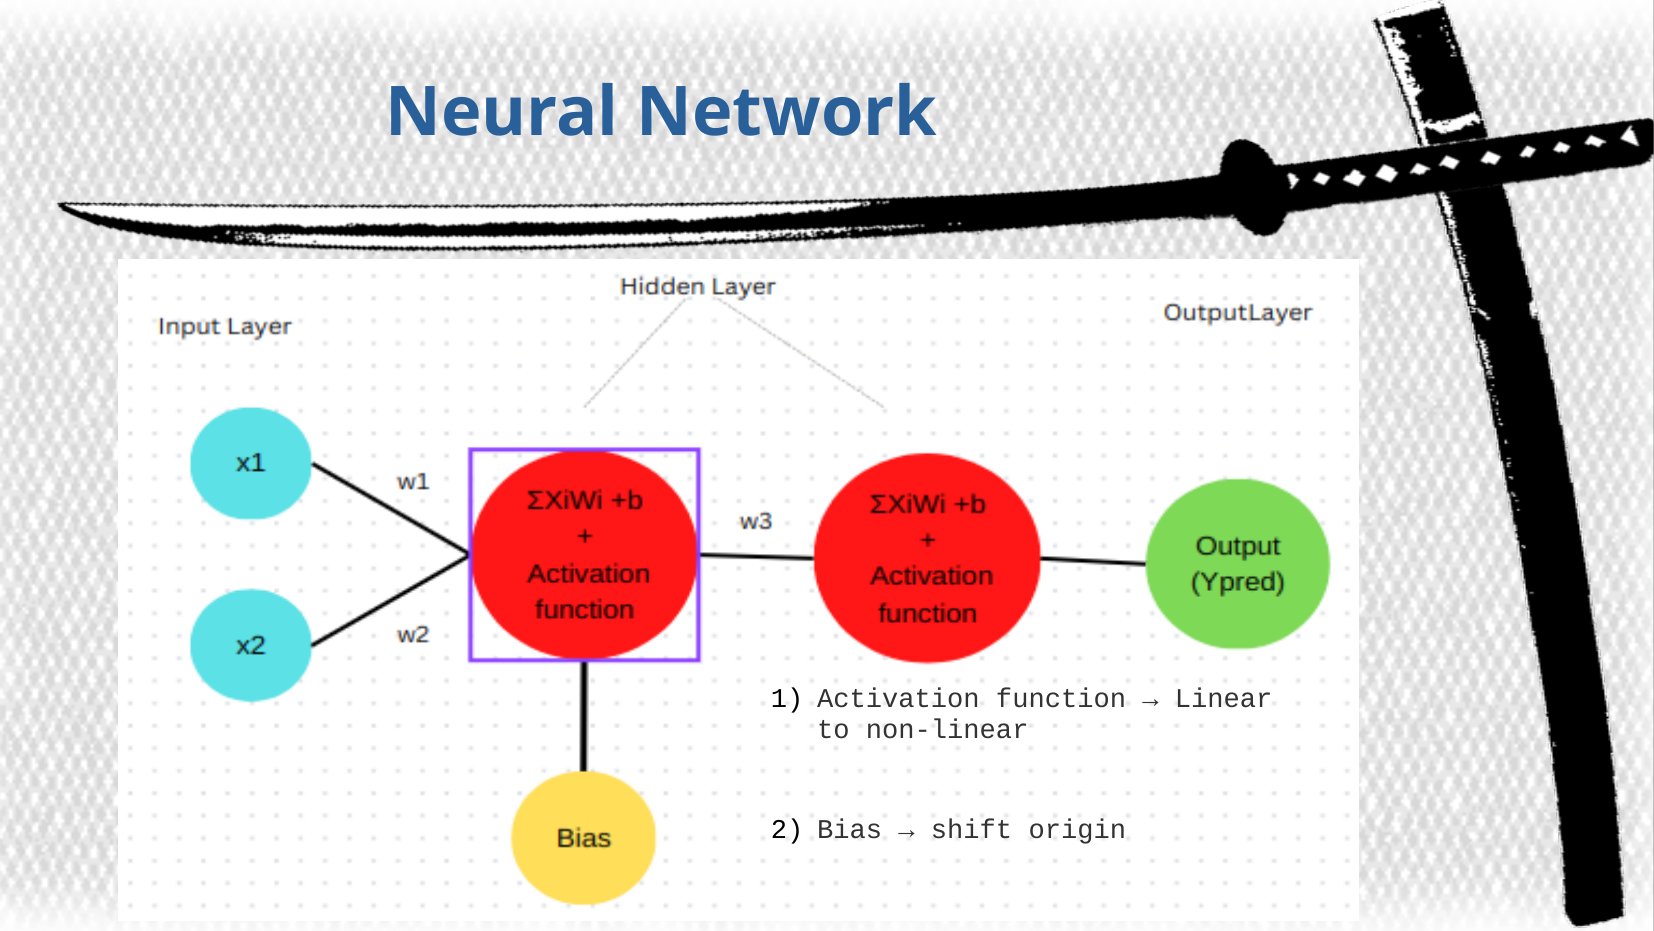

# Neural Network
Activation function → Linear to non-linear
Bias → shift origin